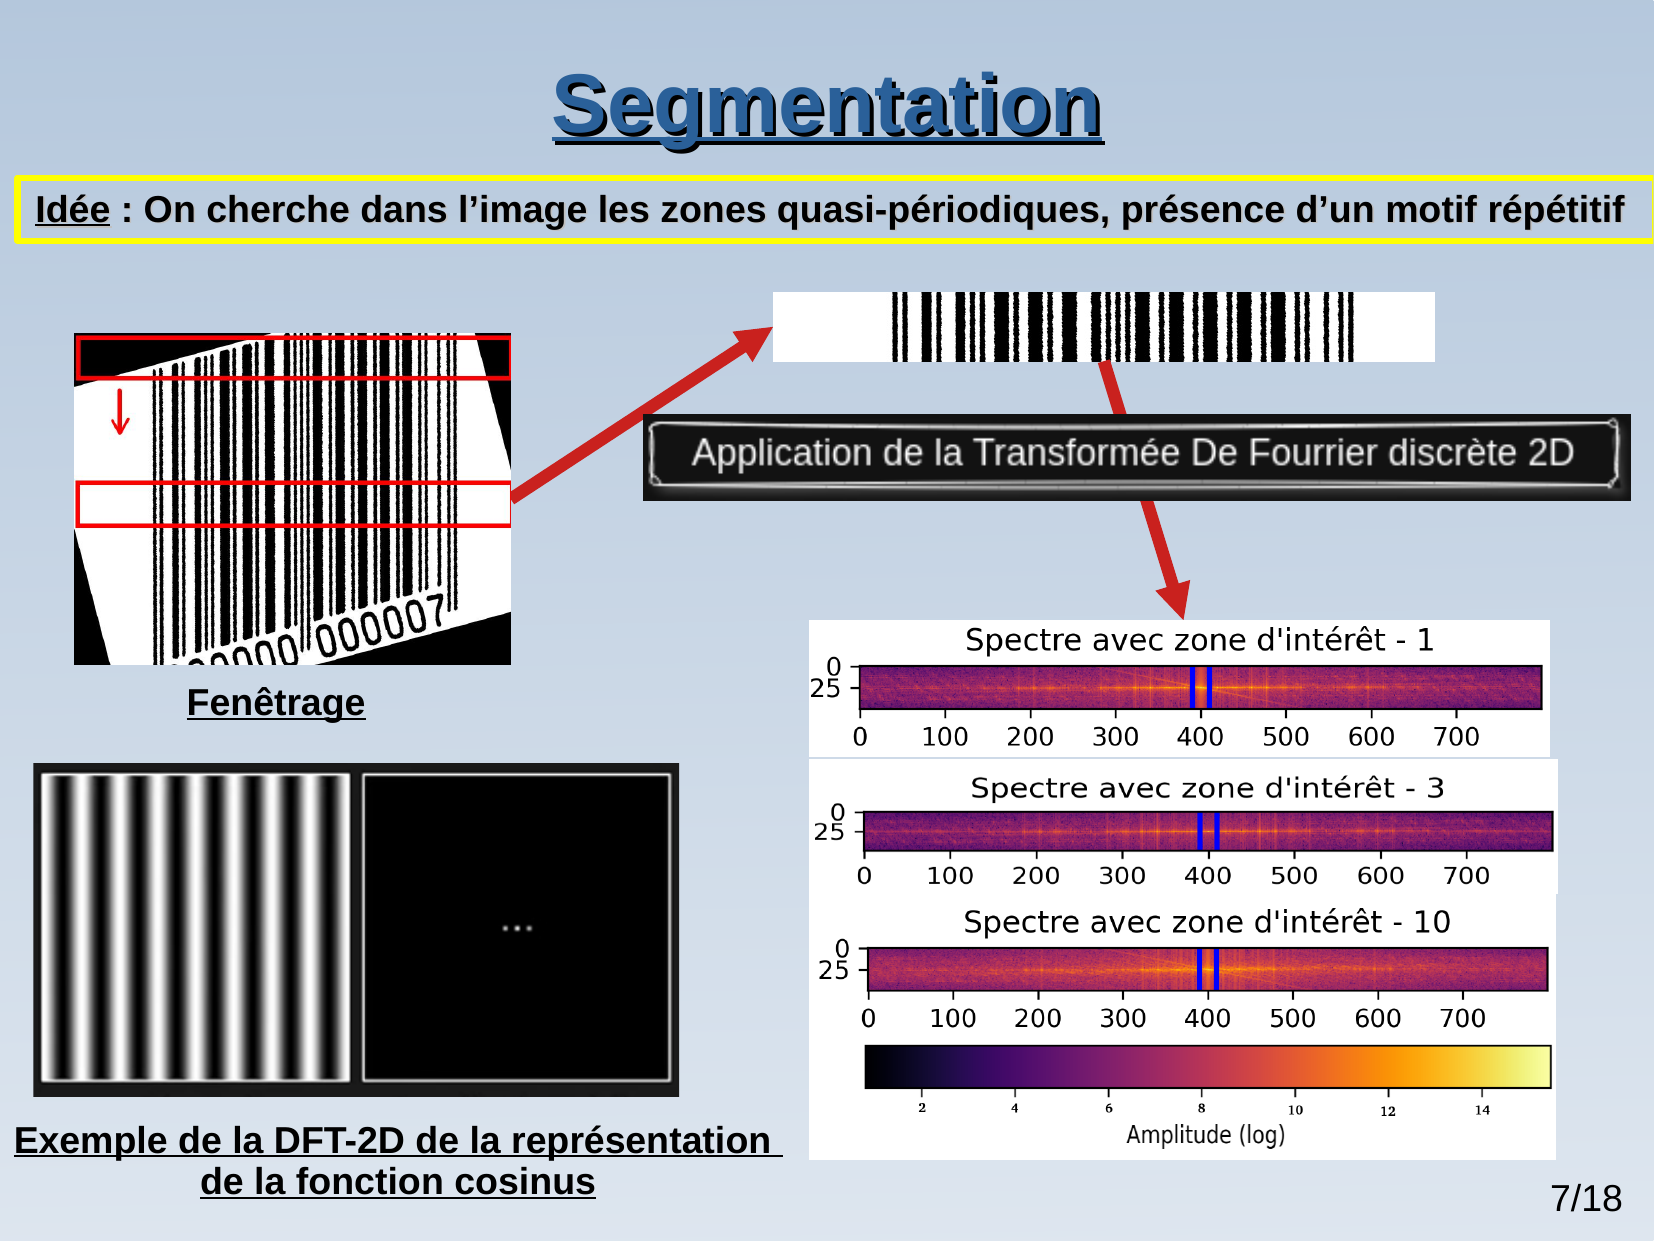

# Segmentation
Idée : On cherche dans l’image les zones quasi-périodiques, présence d’un motif répétitif
Fenêtrage
Exemple de la DFT-2D de la représentation
de la fonction cosinus